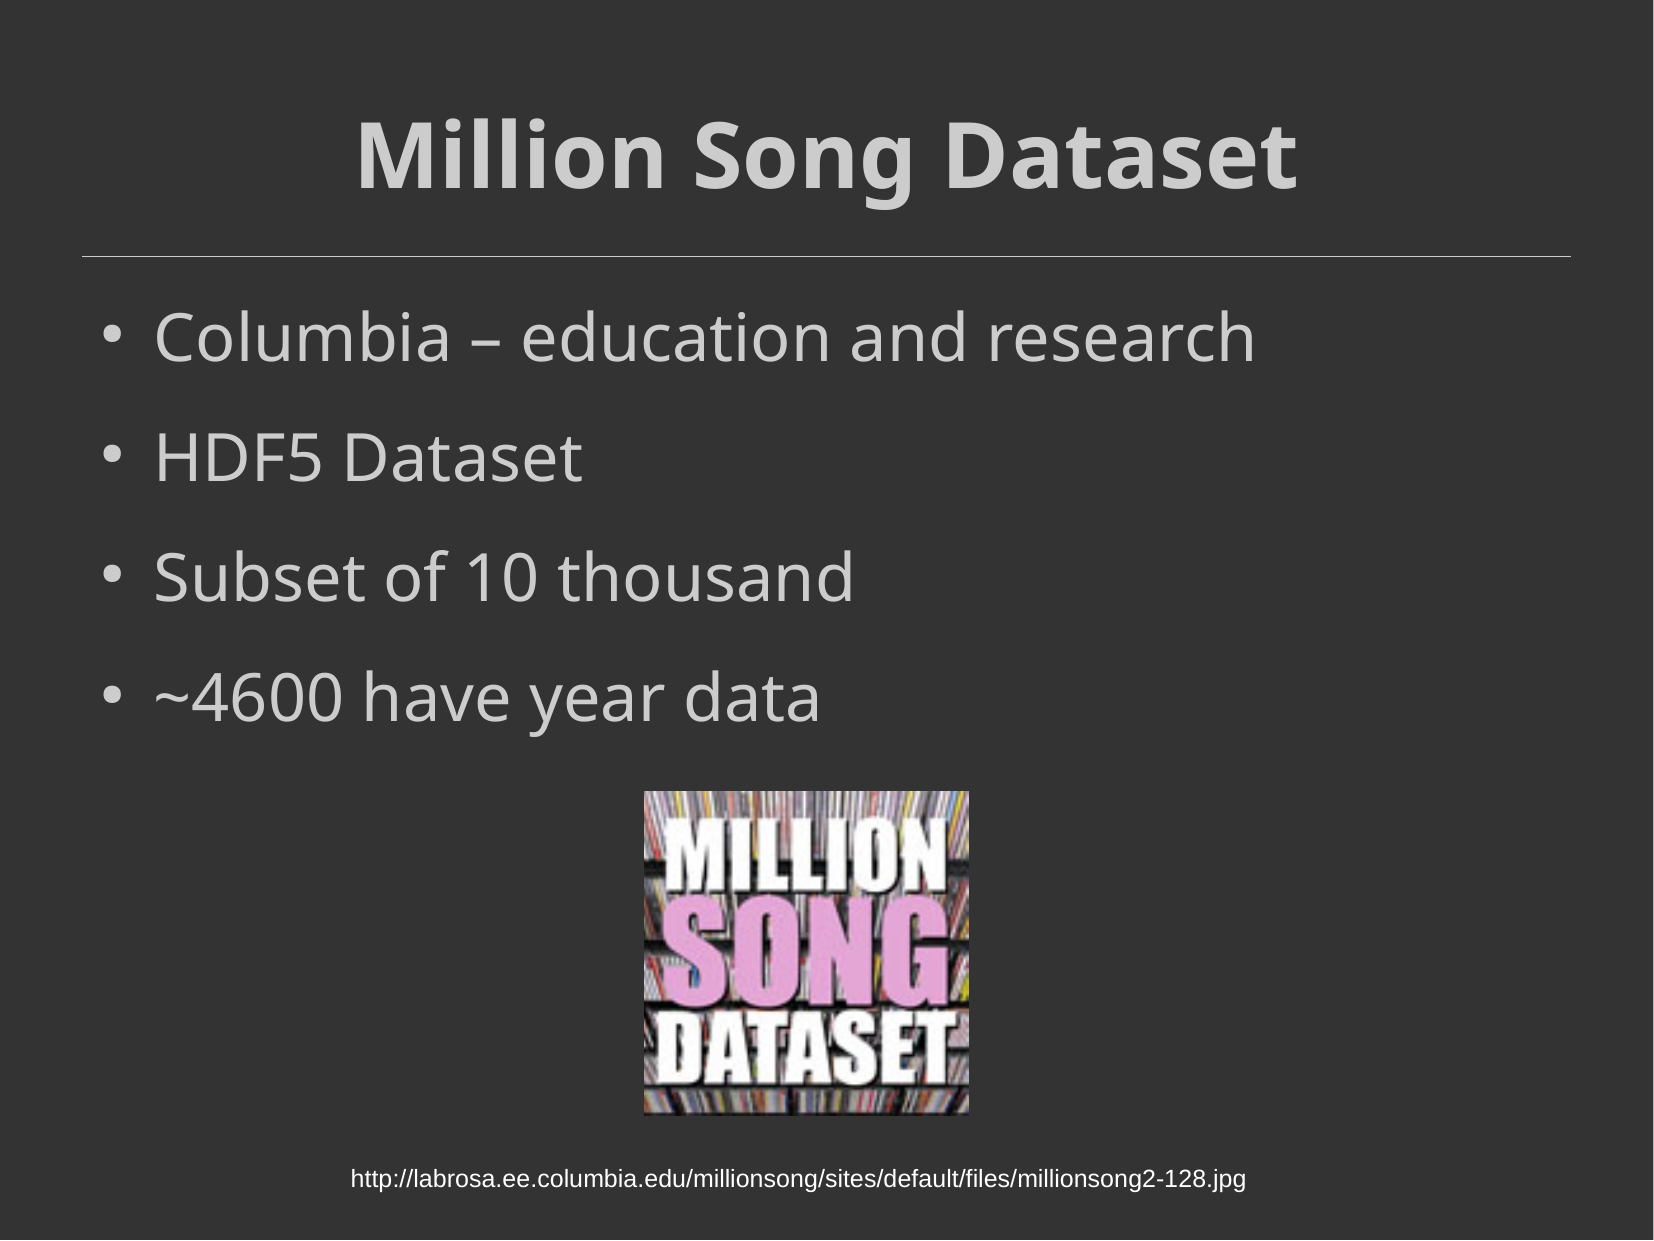

# Million Song Dataset
Columbia – education and research
HDF5 Dataset
Subset of 10 thousand
~4600 have year data
http://labrosa.ee.columbia.edu/millionsong/sites/default/files/millionsong2-128.jpg